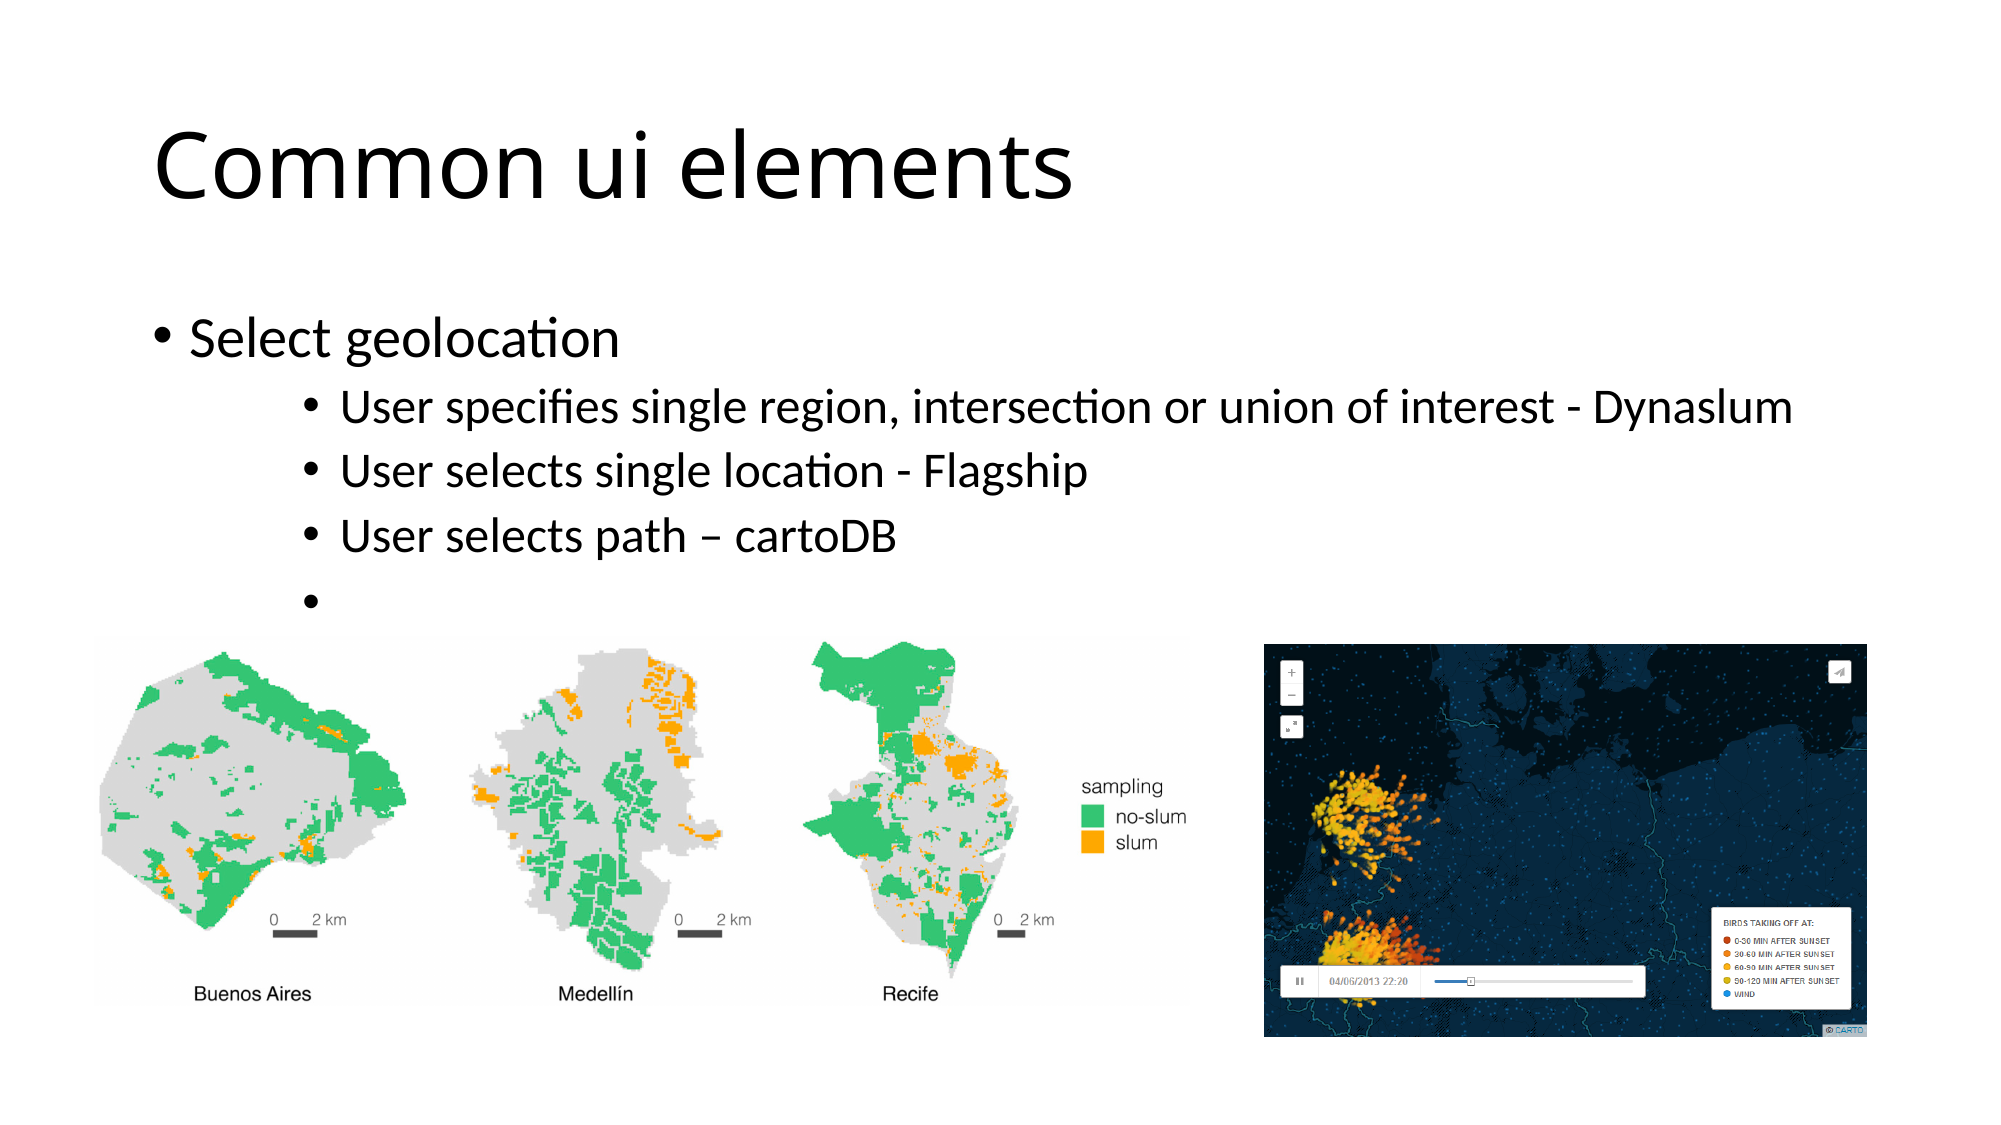

# Common ui elements
Select geolocation
User specifies single region, intersection or union of interest - Dynaslum
User selects single location - Flagship
User selects path – cartoDB